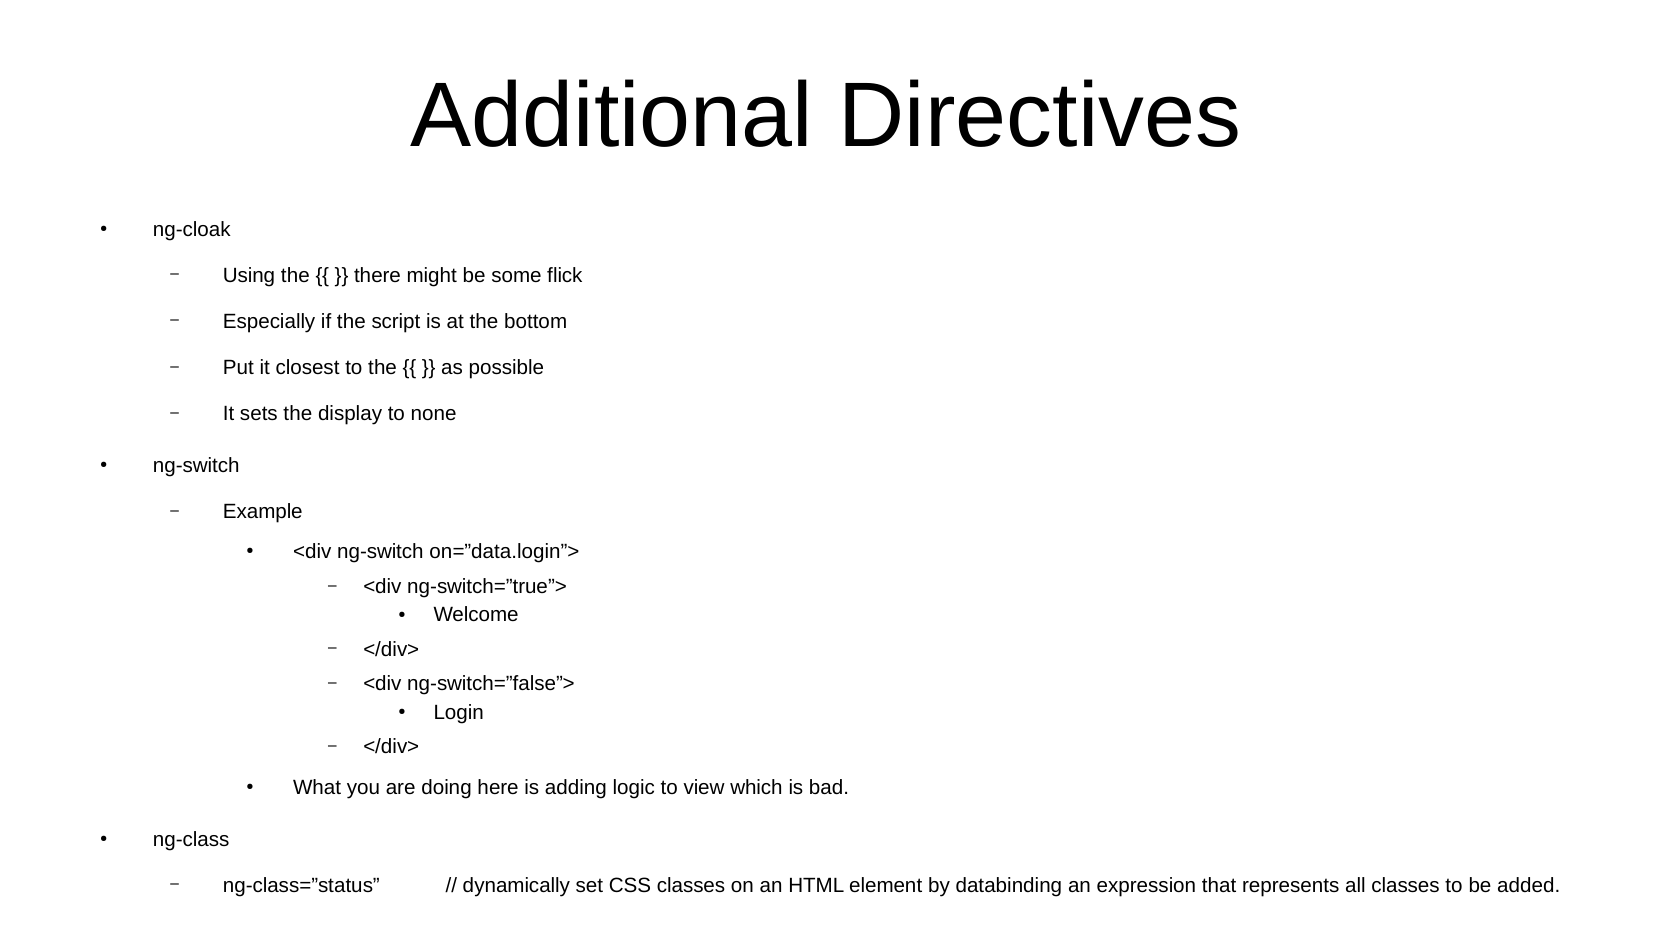

# Additional Directives
ng-cloak
Using the {{ }} there might be some flick
Especially if the script is at the bottom
Put it closest to the {{ }} as possible
It sets the display to none
ng-switch
Example
<div ng-switch on=”data.login”>
<div ng-switch=”true”>
Welcome
</div>
<div ng-switch=”false”>
Login
</div>
What you are doing here is adding logic to view which is bad.
ng-class
ng-class=”status” 		// dynamically set CSS classes on an HTML element by databinding an expression that represents all classes to be added.